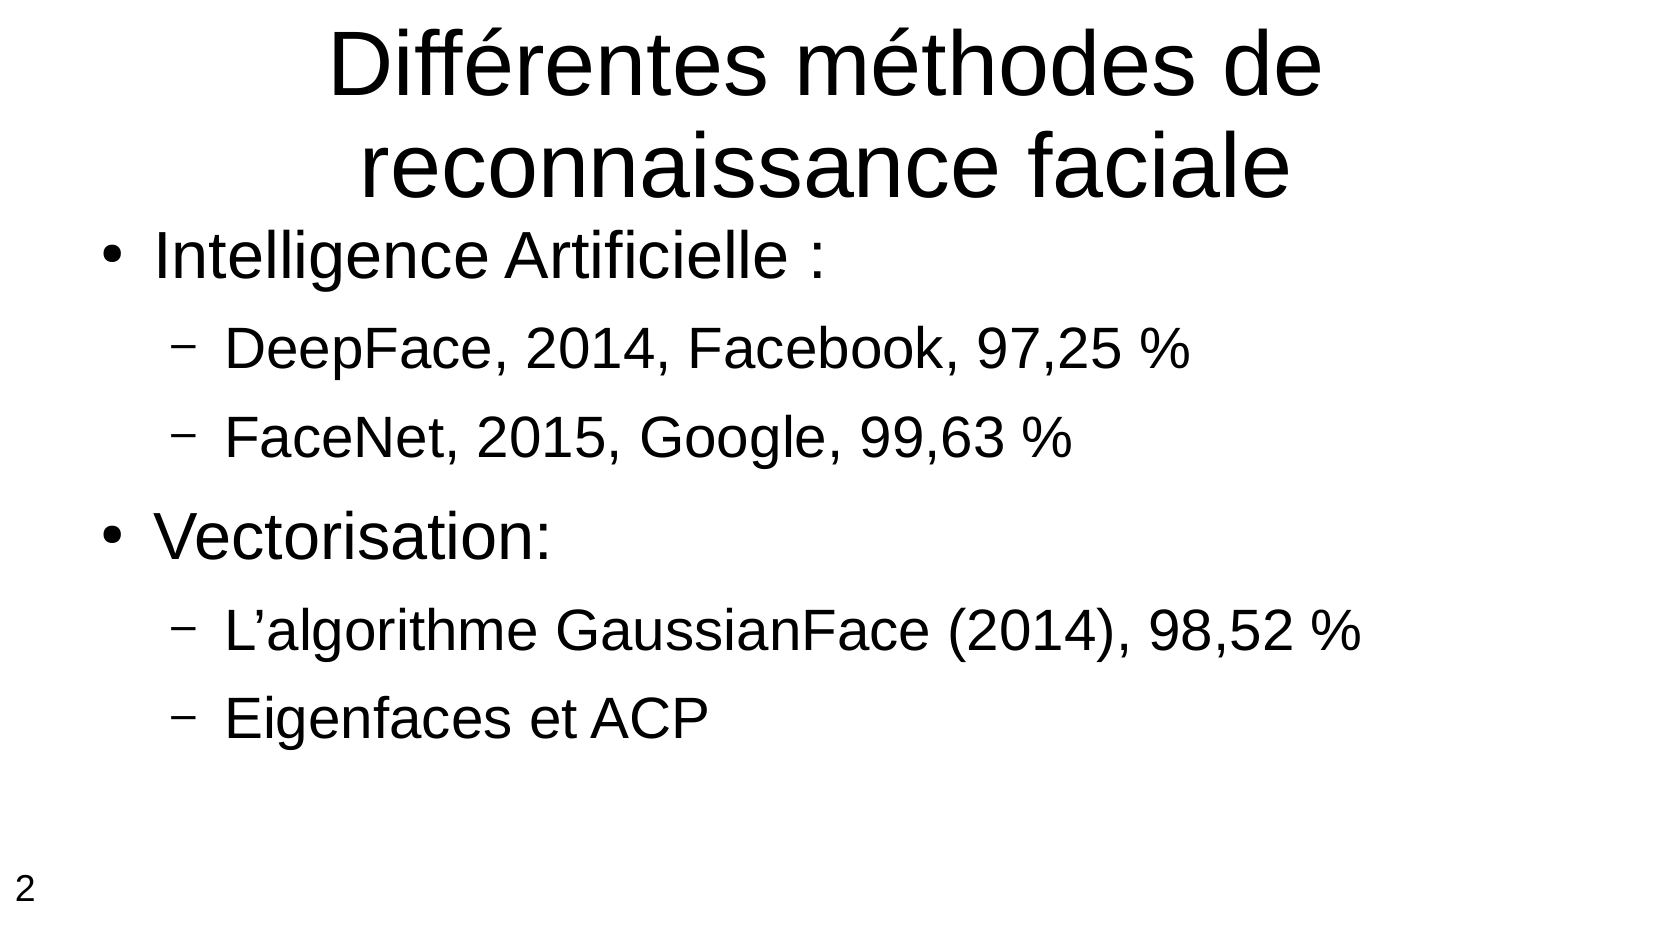

# Différentes méthodes de reconnaissance faciale
Intelligence Artificielle :
DeepFace, 2014, Facebook, 97,25 %
FaceNet, 2015, Google, 99,63 %
Vectorisation:
L’algorithme GaussianFace (2014), 98,52 %
Eigenfaces et ACP